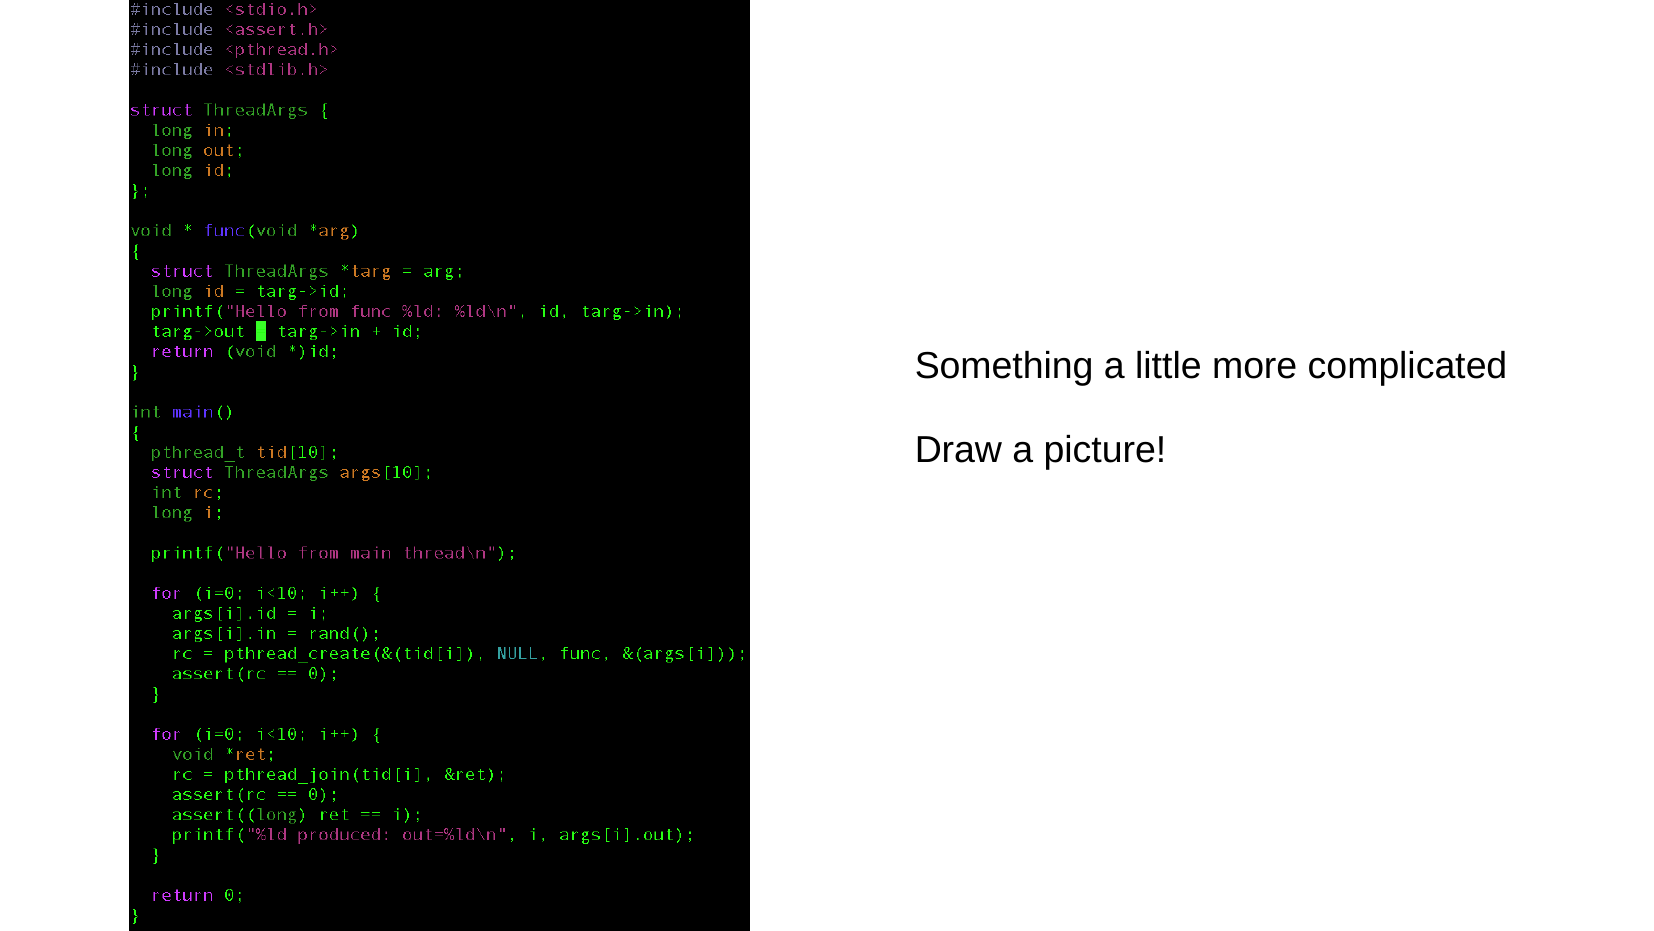

Something a little more complicated
Draw a picture!